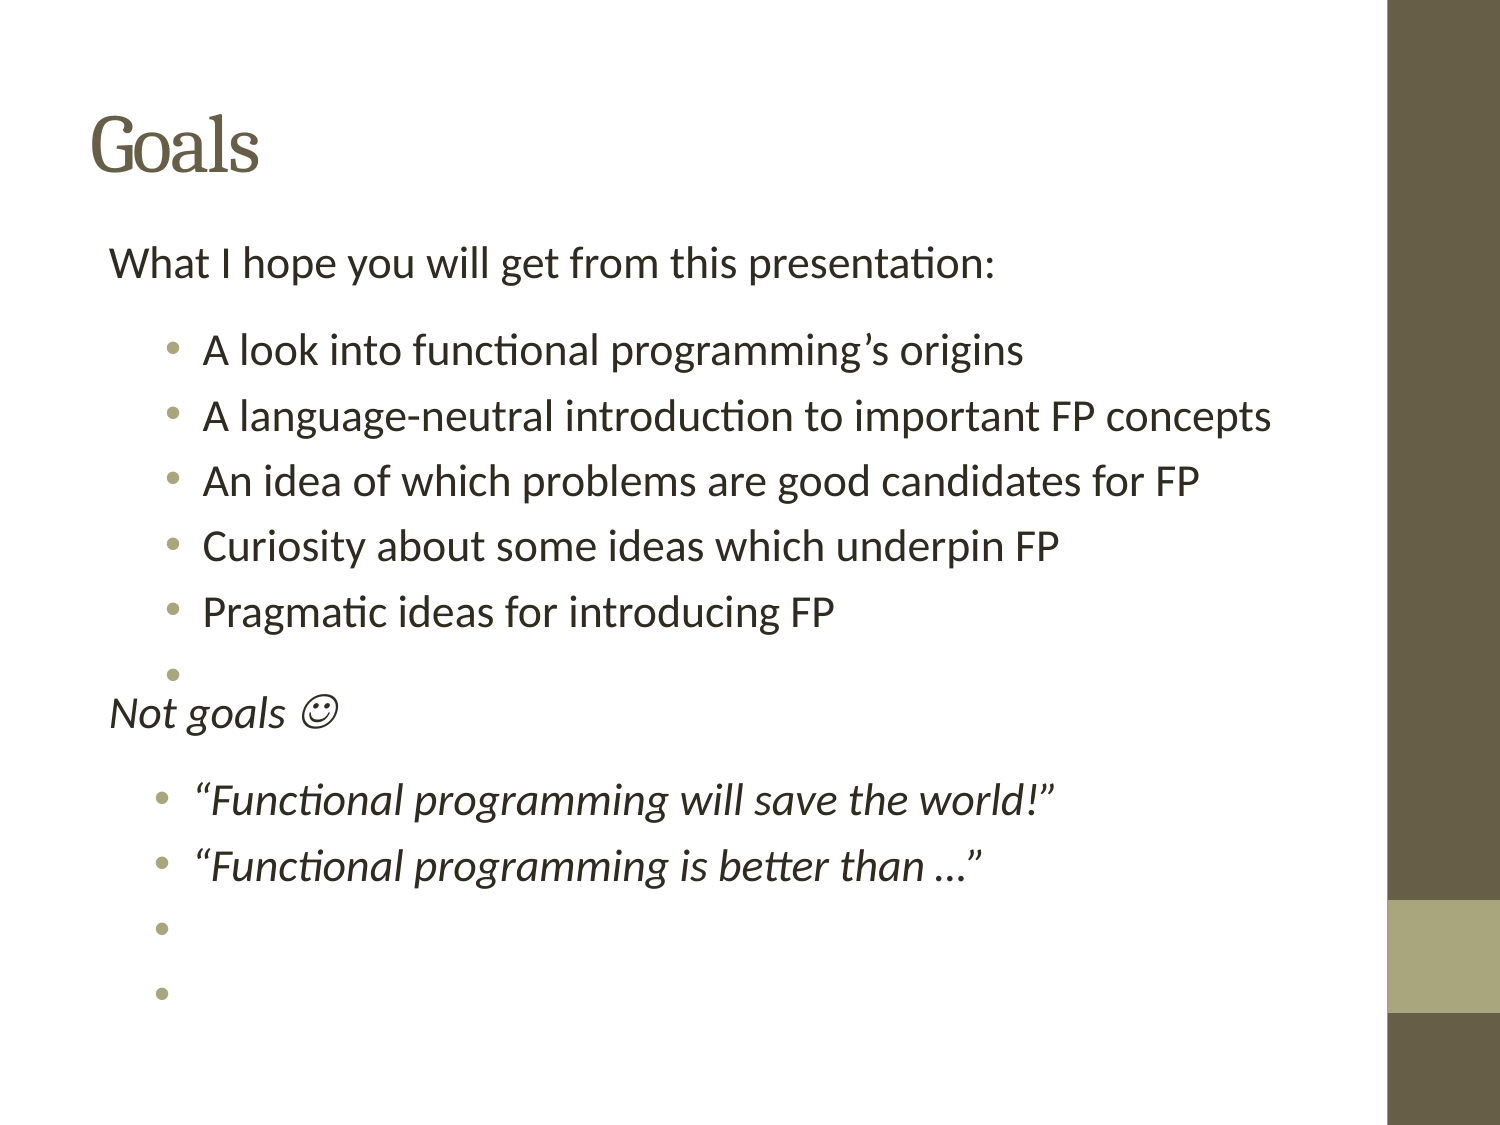

# Goals
What I hope you will get from this presentation:
A look into functional programming’s origins
A language-neutral introduction to important FP concepts
An idea of which problems are good candidates for FP
Curiosity about some ideas which underpin FP
Pragmatic ideas for introducing FP
Not goals 
“Functional programming will save the world!”
“Functional programming is better than …”